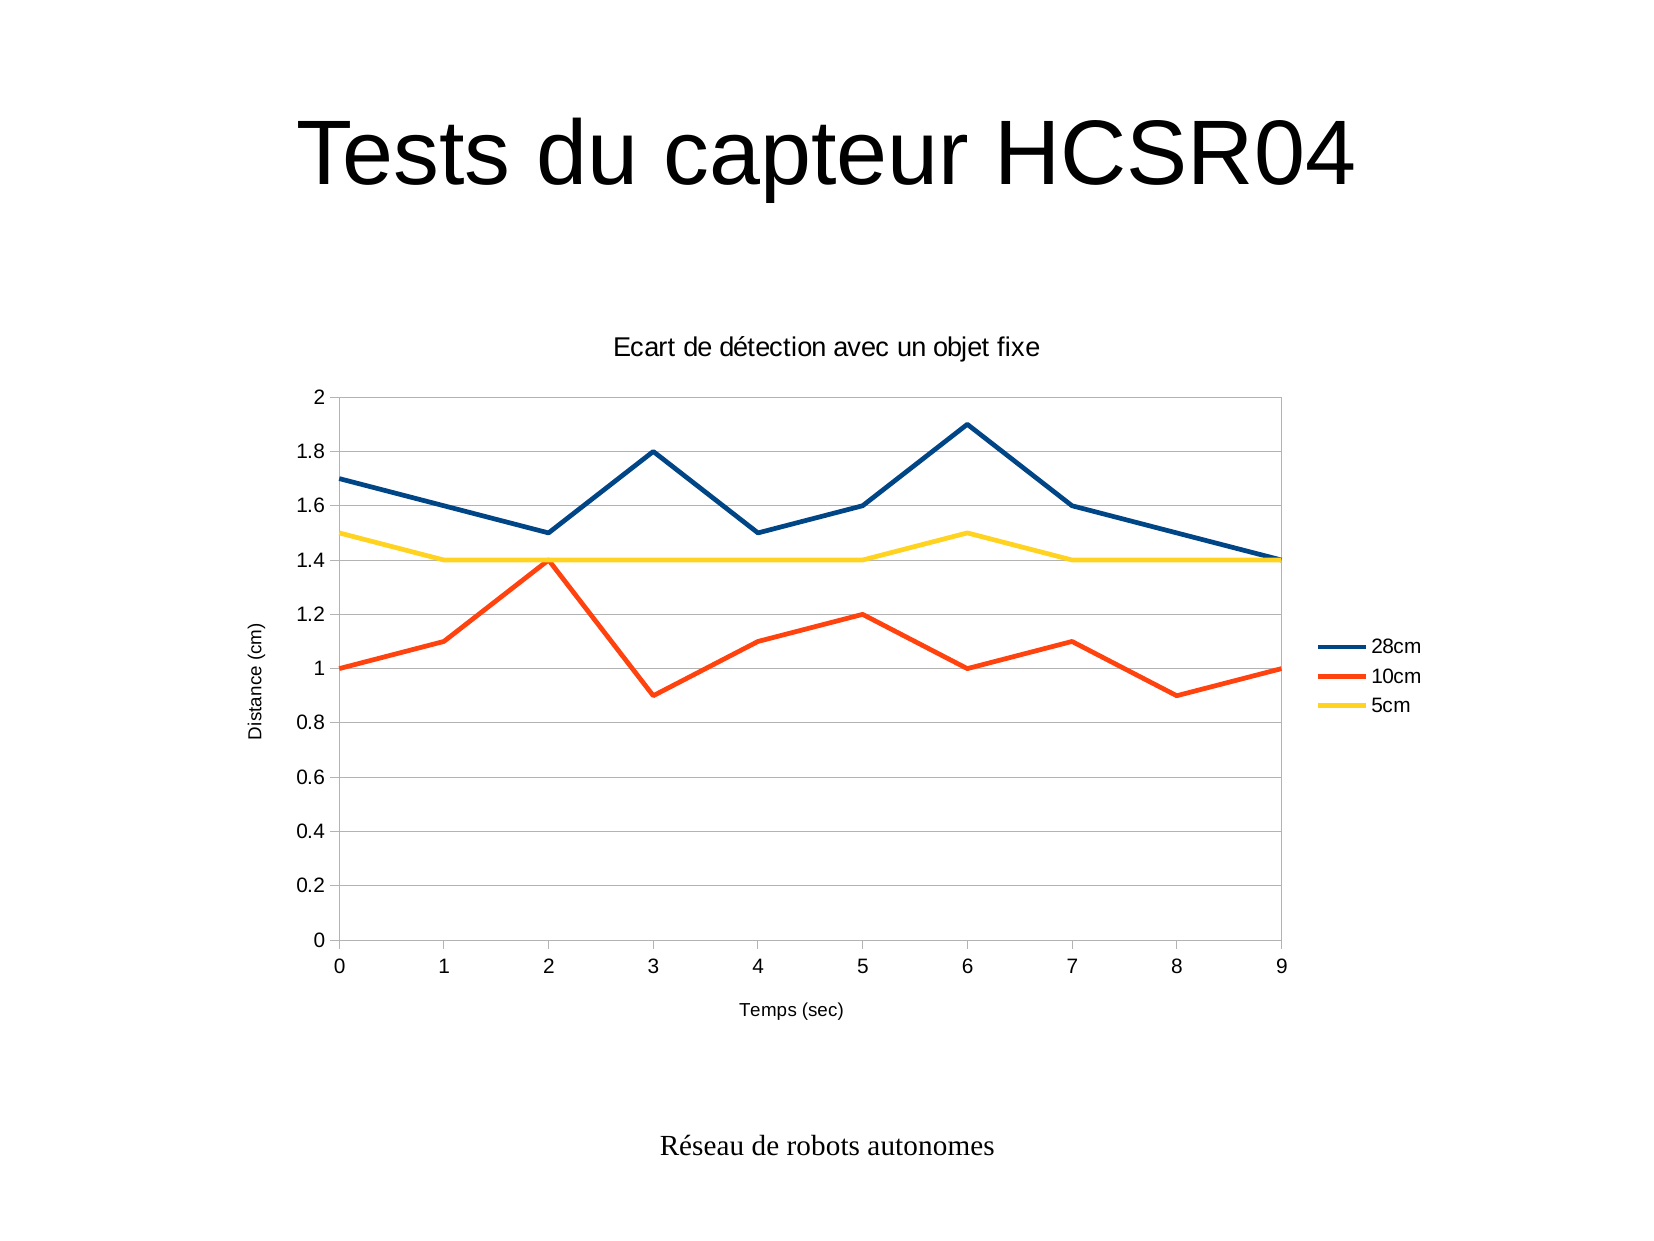

# Tests du capteur HCSR04
### Chart: Ecart de détection avec un objet fixe
| Category | 28cm | 10cm | 5cm |
|---|---|---|---|
| 0 | 1.7 | 1.0 | 1.5 |
| 1 | 1.6 | 1.1 | 1.4 |
| 2 | 1.5 | 1.4 | 1.4 |
| 3 | 1.8 | 0.9 | 1.4 |
| 4 | 1.5 | 1.1 | 1.4 |
| 5 | 1.6 | 1.2 | 1.4 |
| 6 | 1.9 | 1.0 | 1.5 |
| 7 | 1.6 | 1.1 | 1.4 |
| 8 | 1.5 | 0.9 | 1.4 |
| 9 | 1.4 | 1.0 | 1.4 |